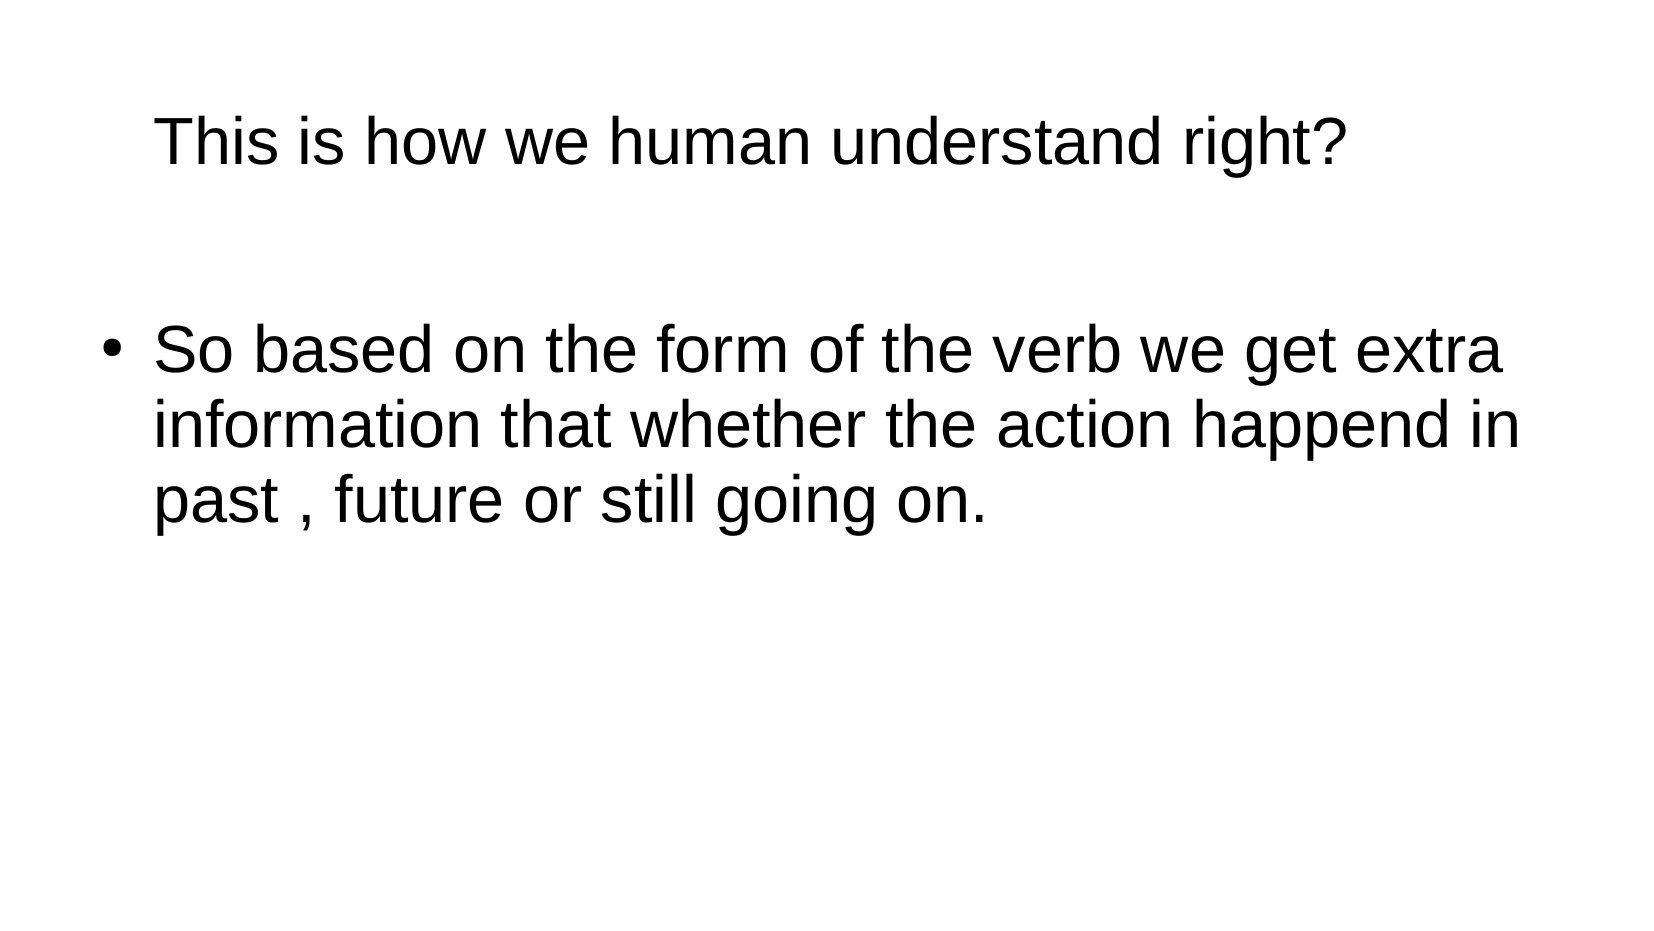

# This is how we human understand right?
So based on the form of the verb we get extra information that whether the action happend in past , future or still going on.